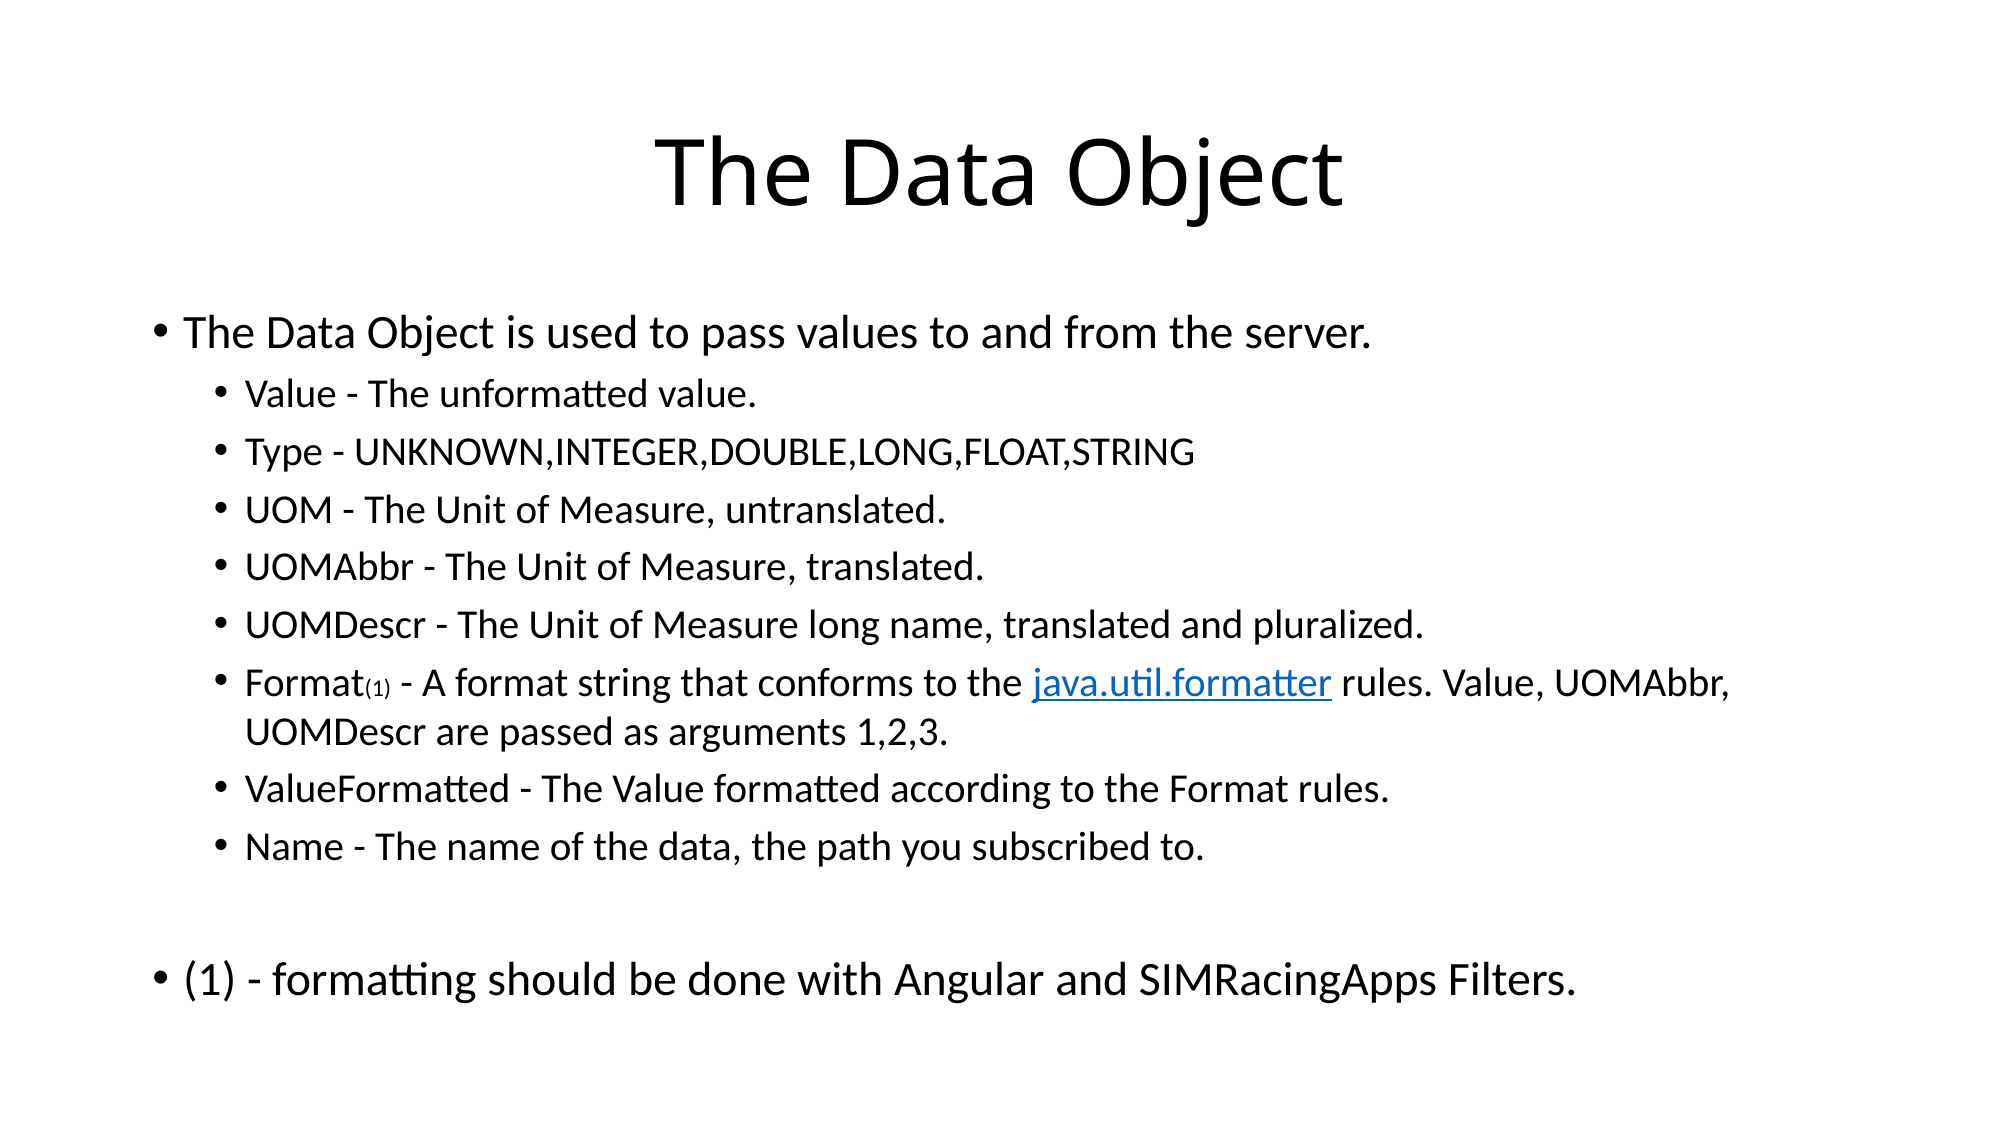

# The Data Object
The Data Object is used to pass values to and from the server.
Value - The unformatted value.
Type - UNKNOWN,INTEGER,DOUBLE,LONG,FLOAT,STRING
UOM - The Unit of Measure, untranslated.
UOMAbbr - The Unit of Measure, translated.
UOMDescr - The Unit of Measure long name, translated and pluralized.
Format(1) - A format string that conforms to the java.util.formatter rules. Value, UOMAbbr, UOMDescr are passed as arguments 1,2,3.
ValueFormatted - The Value formatted according to the Format rules.
Name - The name of the data, the path you subscribed to.
(1) - formatting should be done with Angular and SIMRacingApps Filters.